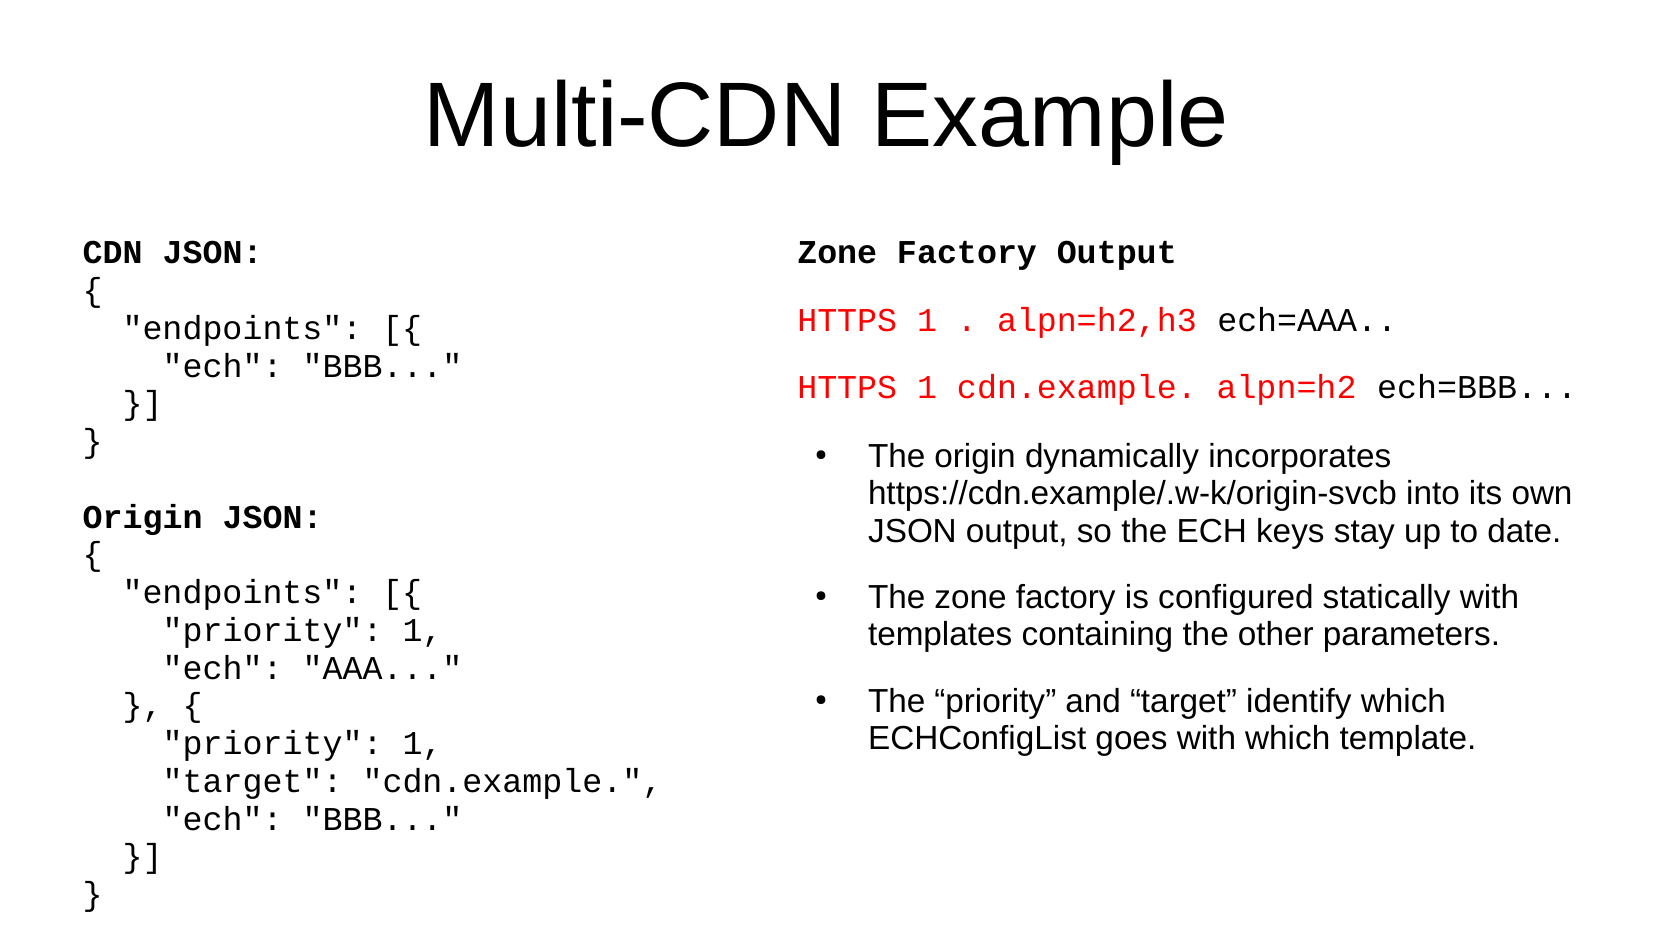

# Multi-CDN Example
CDN JSON:
{
 "endpoints": [{
 "ech": "BBB..."
 }]
}
Origin JSON:
{
 "endpoints": [{
 "priority": 1,
 "ech": "AAA..."
 }, {
 "priority": 1,
 "target": "cdn.example.",
 "ech": "BBB..."
 }]
}
Zone Factory Output
HTTPS 1 . alpn=h2,h3 ech=AAA..
HTTPS 1 cdn.example. alpn=h2 ech=BBB...
The origin dynamically incorporates https://cdn.example/.w-k/origin-svcb into its own JSON output, so the ECH keys stay up to date.
The zone factory is configured statically with templates containing the other parameters.
The “priority” and “target” identify which ECHConfigList goes with which template.